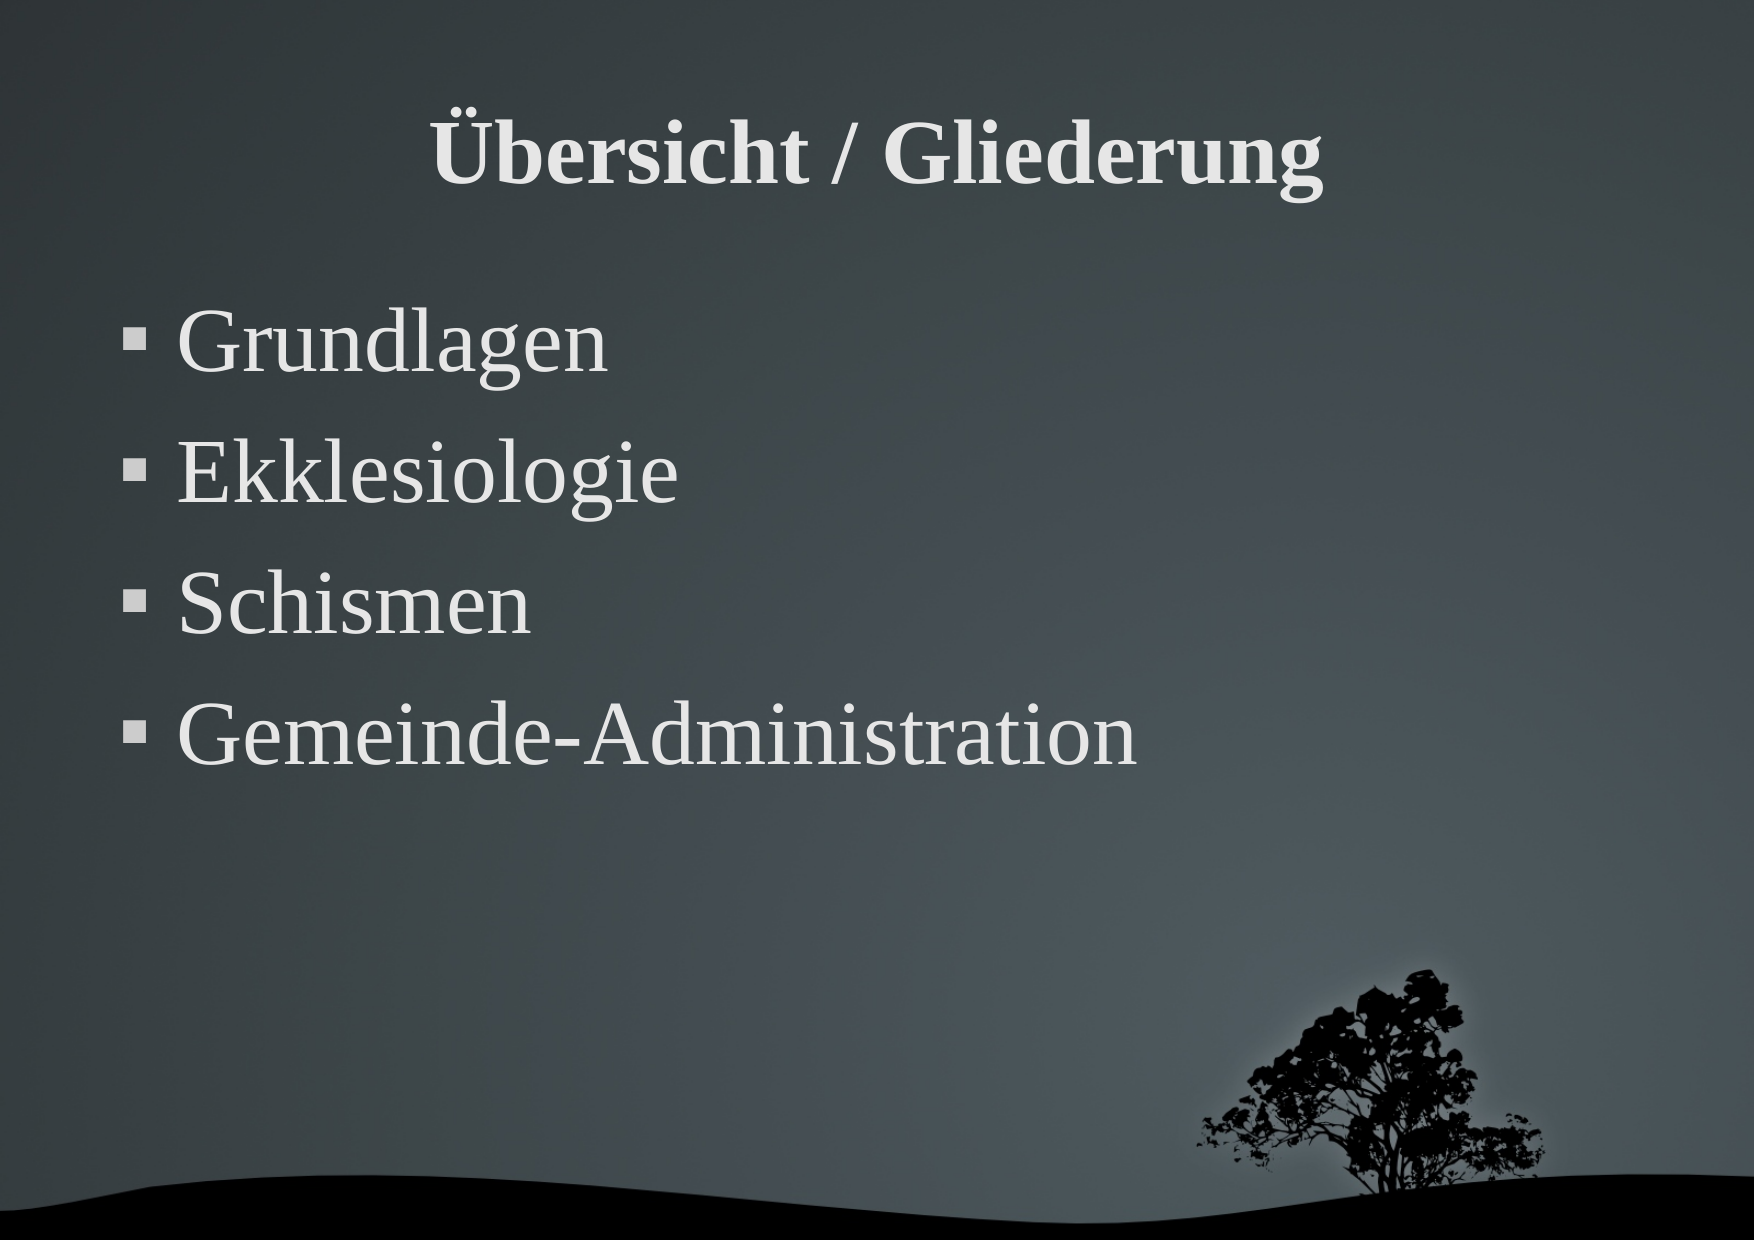

# Übersicht / Gliederung
Grundlagen
Ekklesiologie
Schismen
Gemeinde-Administration